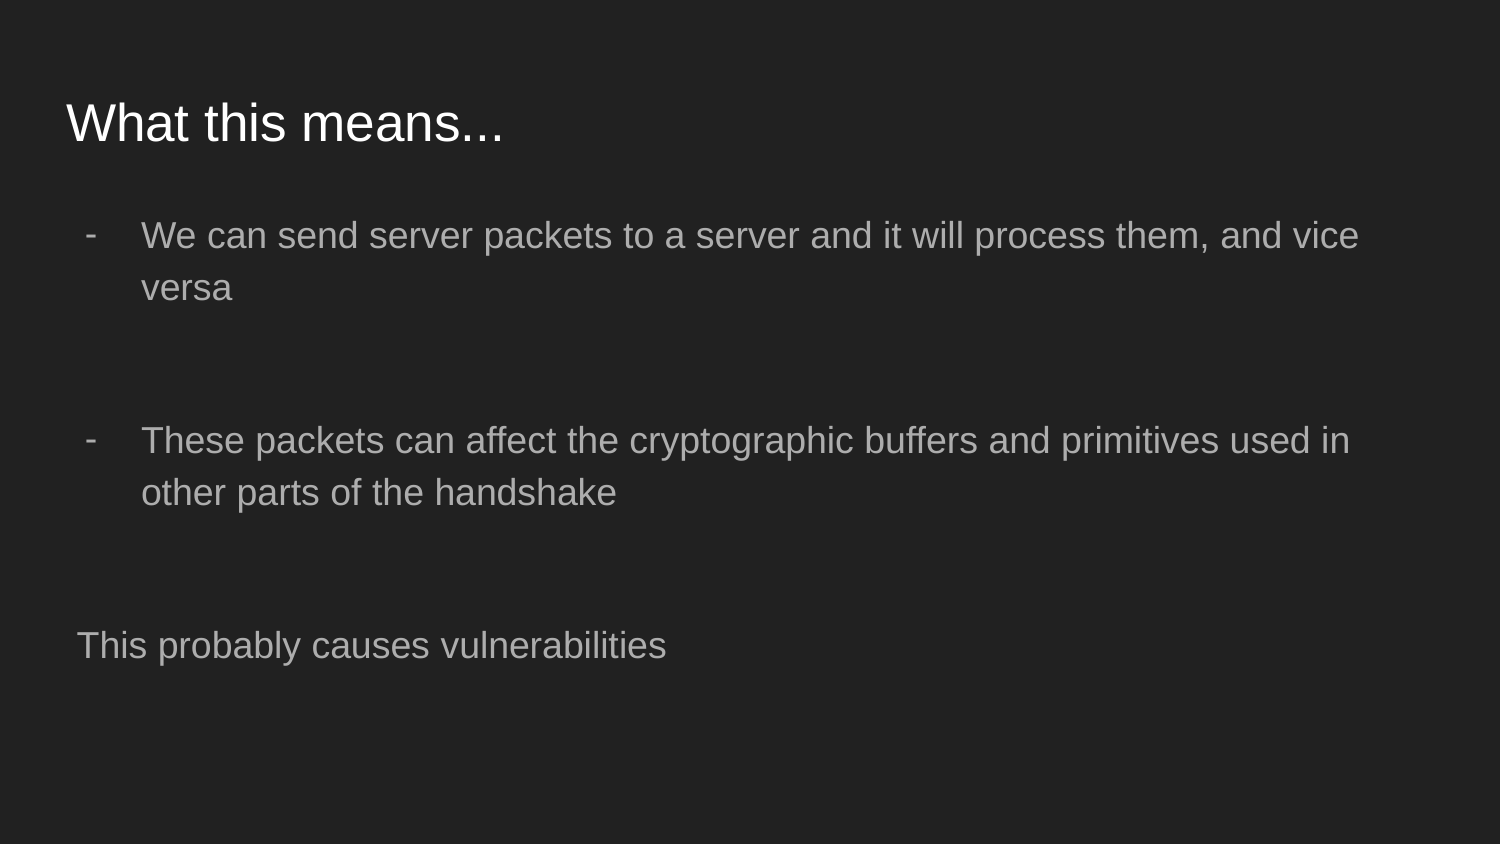

# What this means...
We can send server packets to a server and it will process them, and vice versa
These packets can affect the cryptographic buffers and primitives used in other parts of the handshake
 This probably causes vulnerabilities